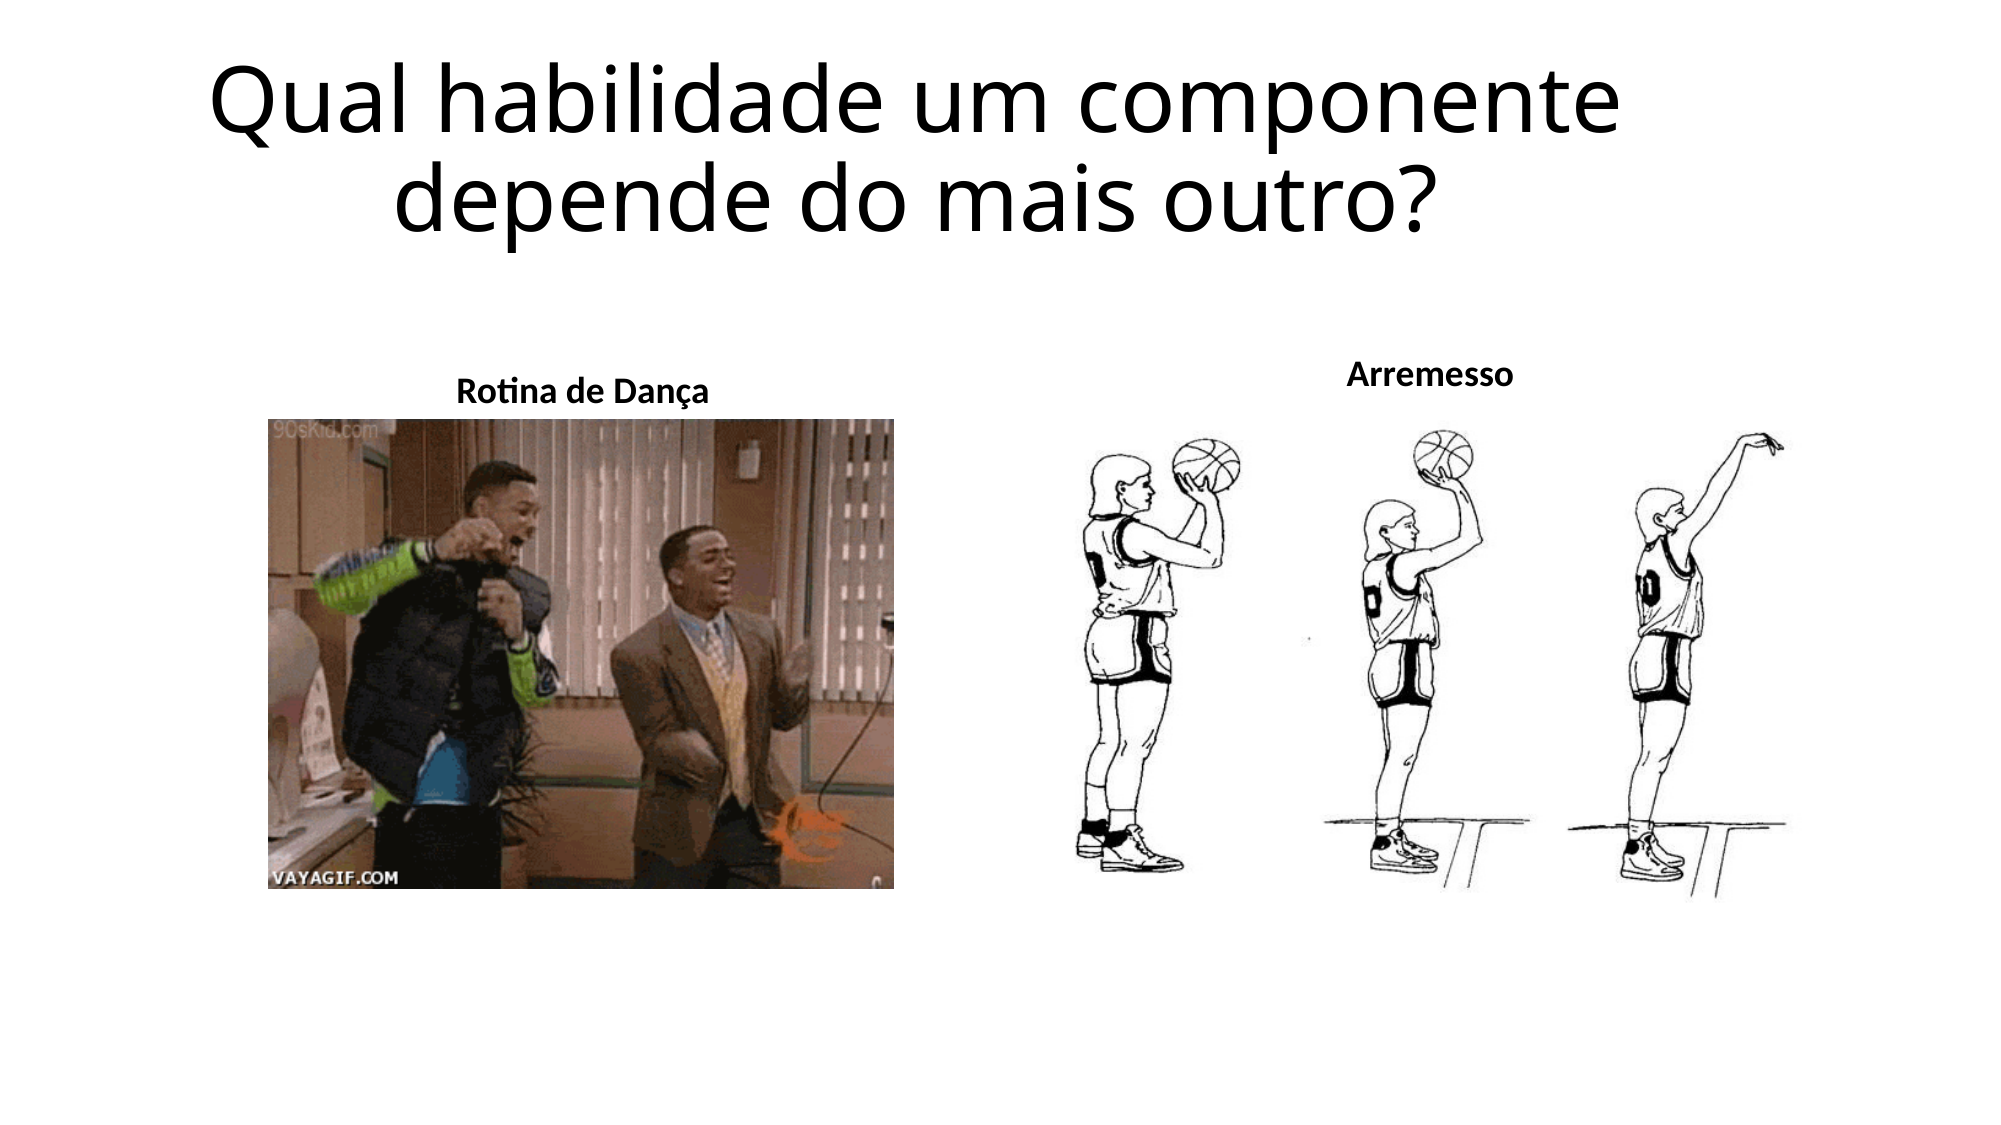

# Qual habilidade um componente depende do mais outro?
Arremesso
Rotina de Dança